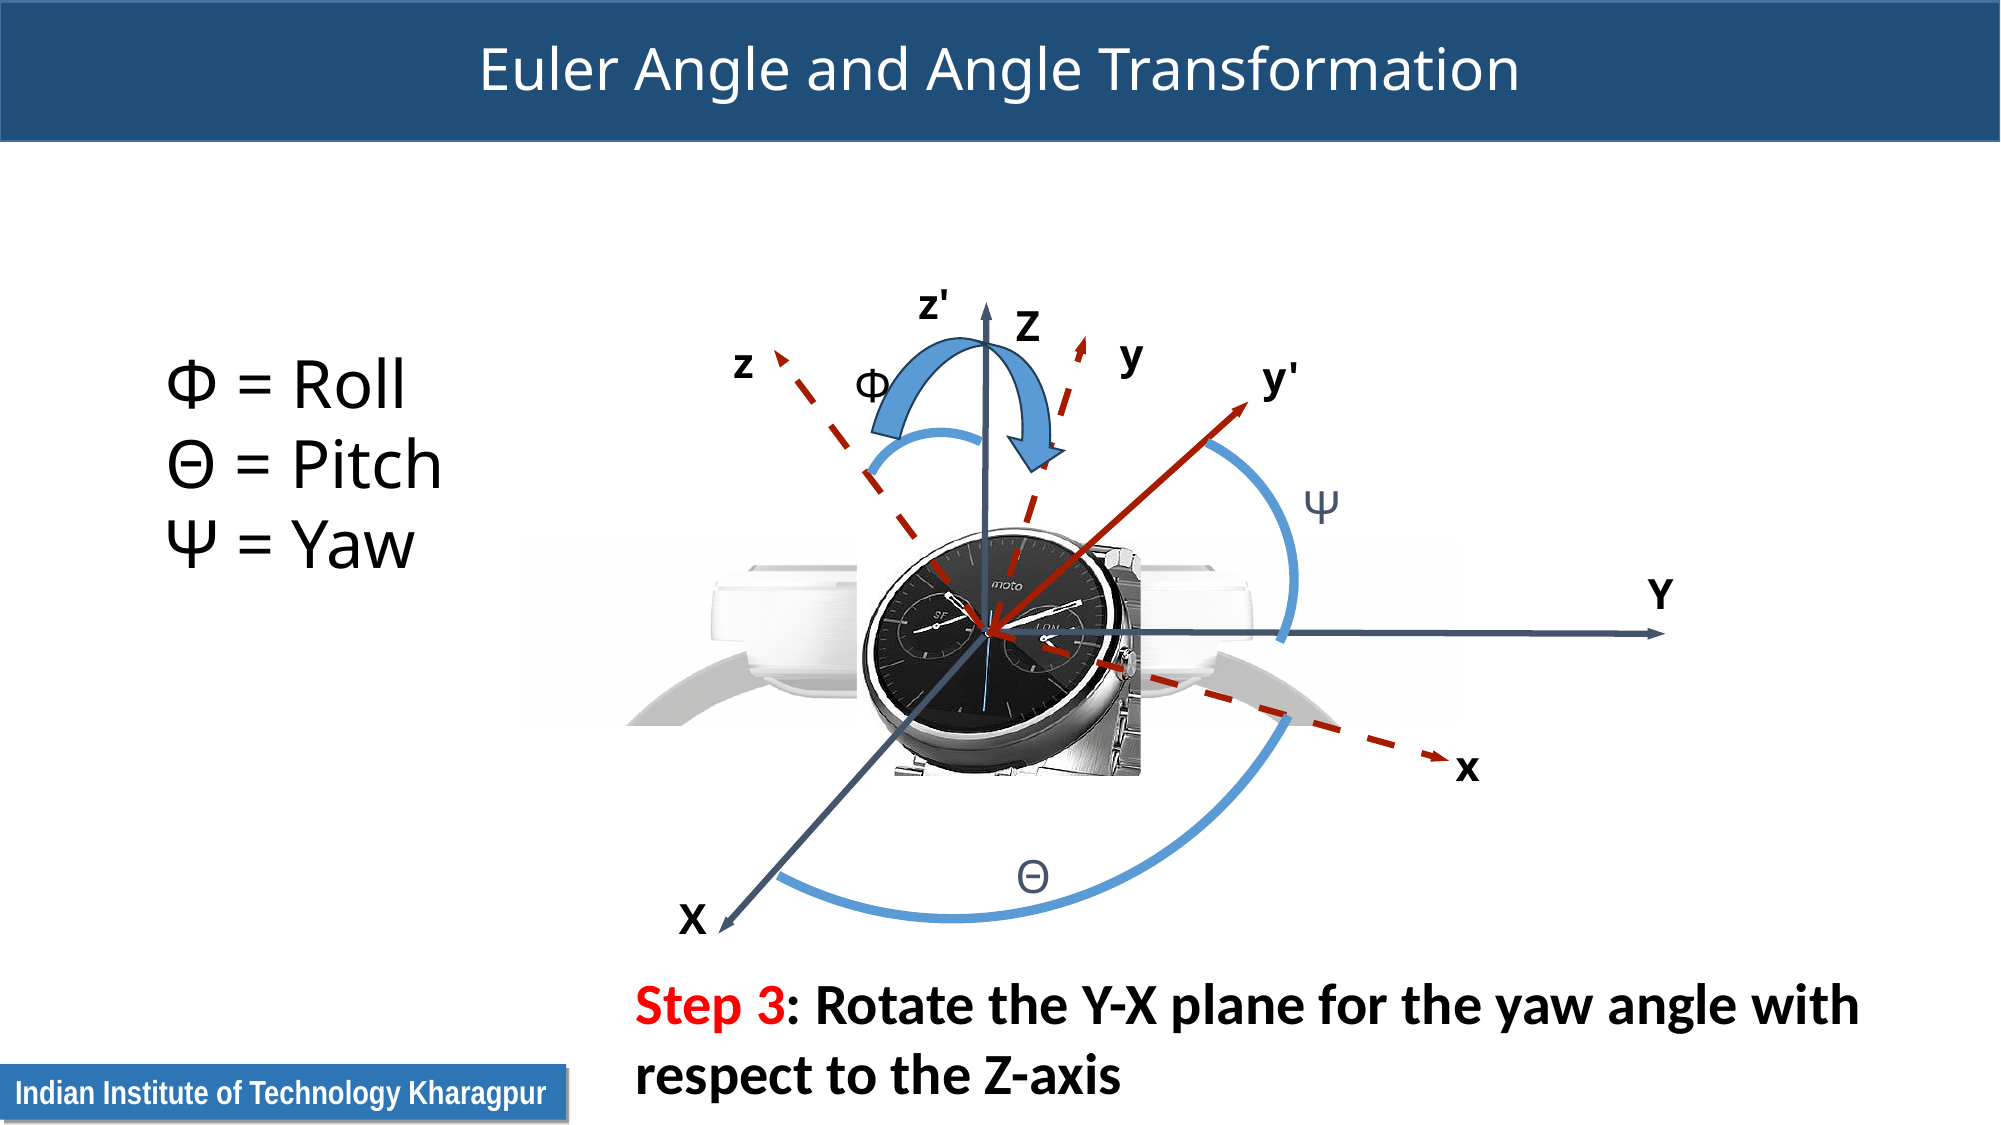

# Euler Angle and Angle Transformation
z'
Z
y
z
Φ = Roll
Θ = Pitch
Ψ = Yaw
y'
Φ
Ψ
Y
x
Θ
X
Step 3: Rotate the Y-X plane for the yaw angle with respect to the Z-axis